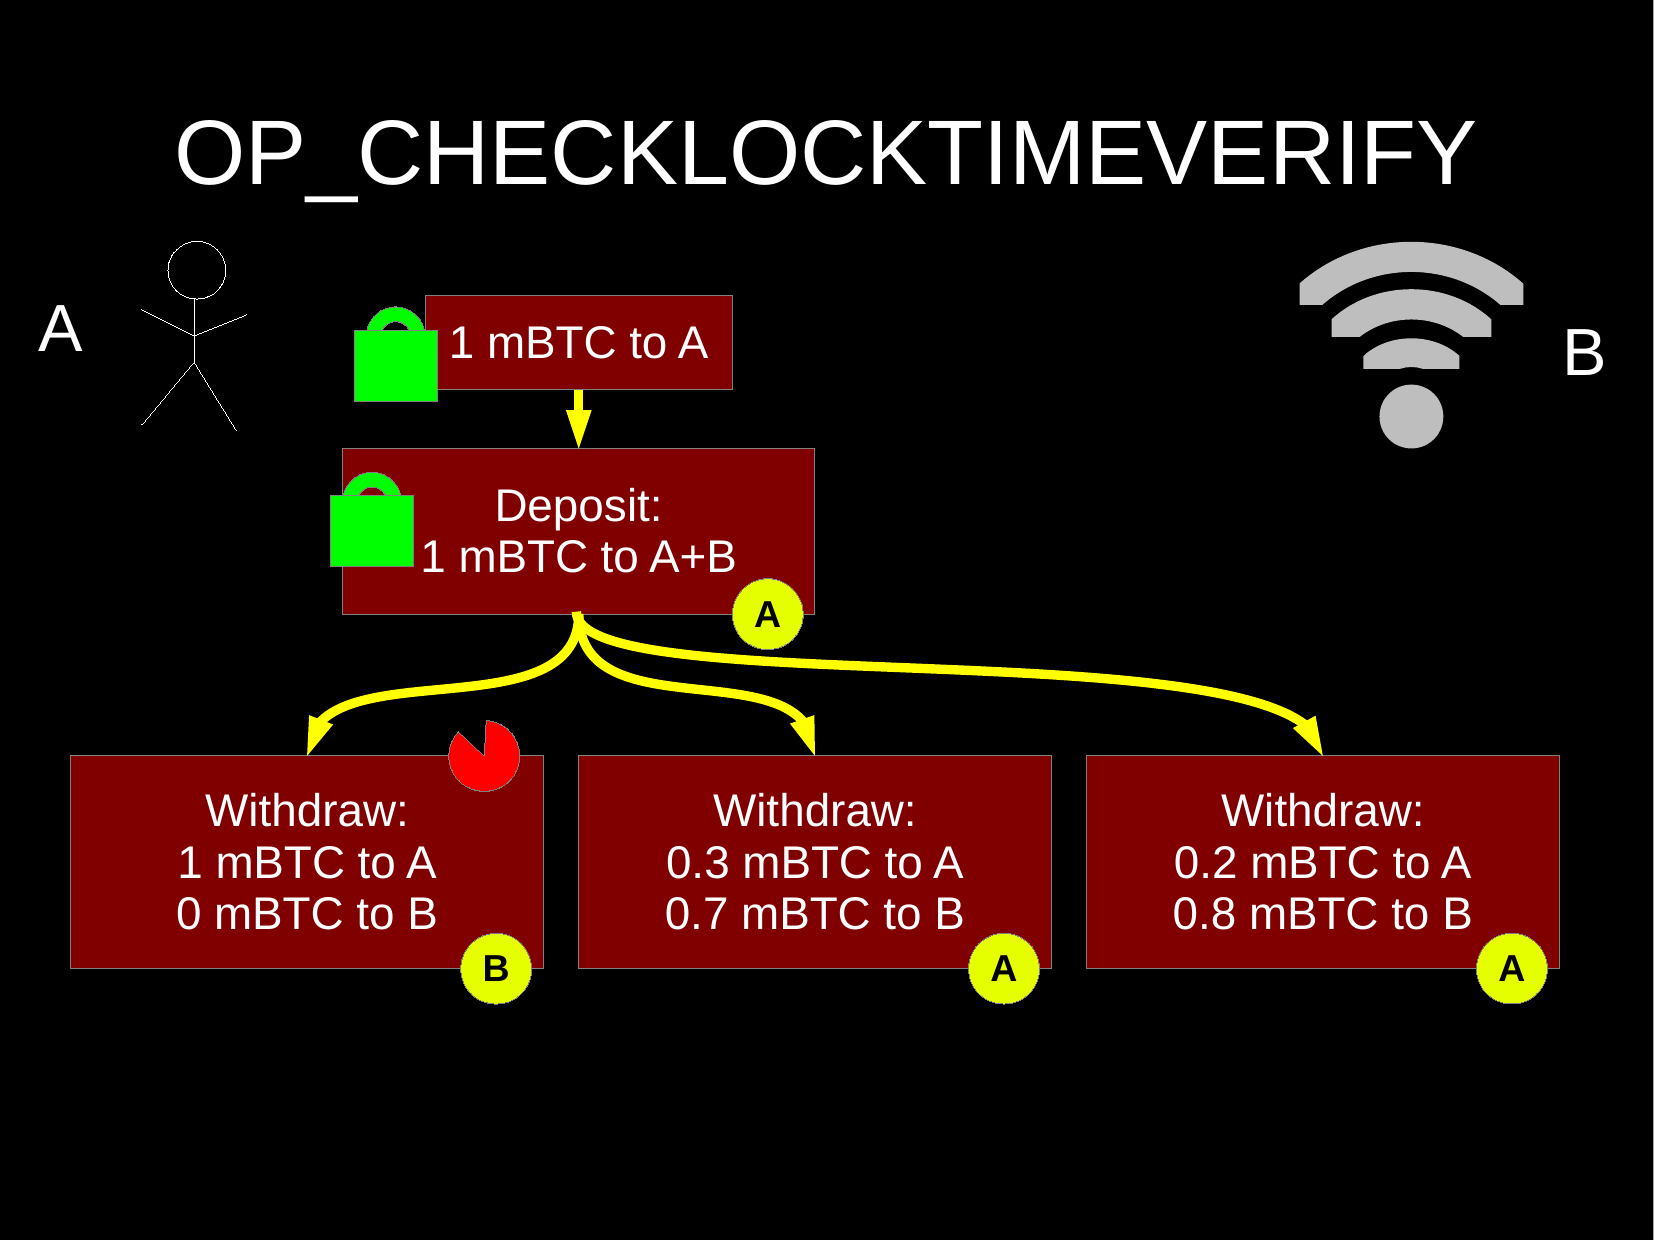

# OP_CHECKLOCKTIMEVERIFY
A
1 mBTC to A
B
Deposit:
1 mBTC to A+B
A
Withdraw:
0.2 mBTC to A
0.8 mBTC to B
Withdraw:
1 mBTC to A
0 mBTC to B
Withdraw:
0.3 mBTC to A
0.7 mBTC to B
A
A
B